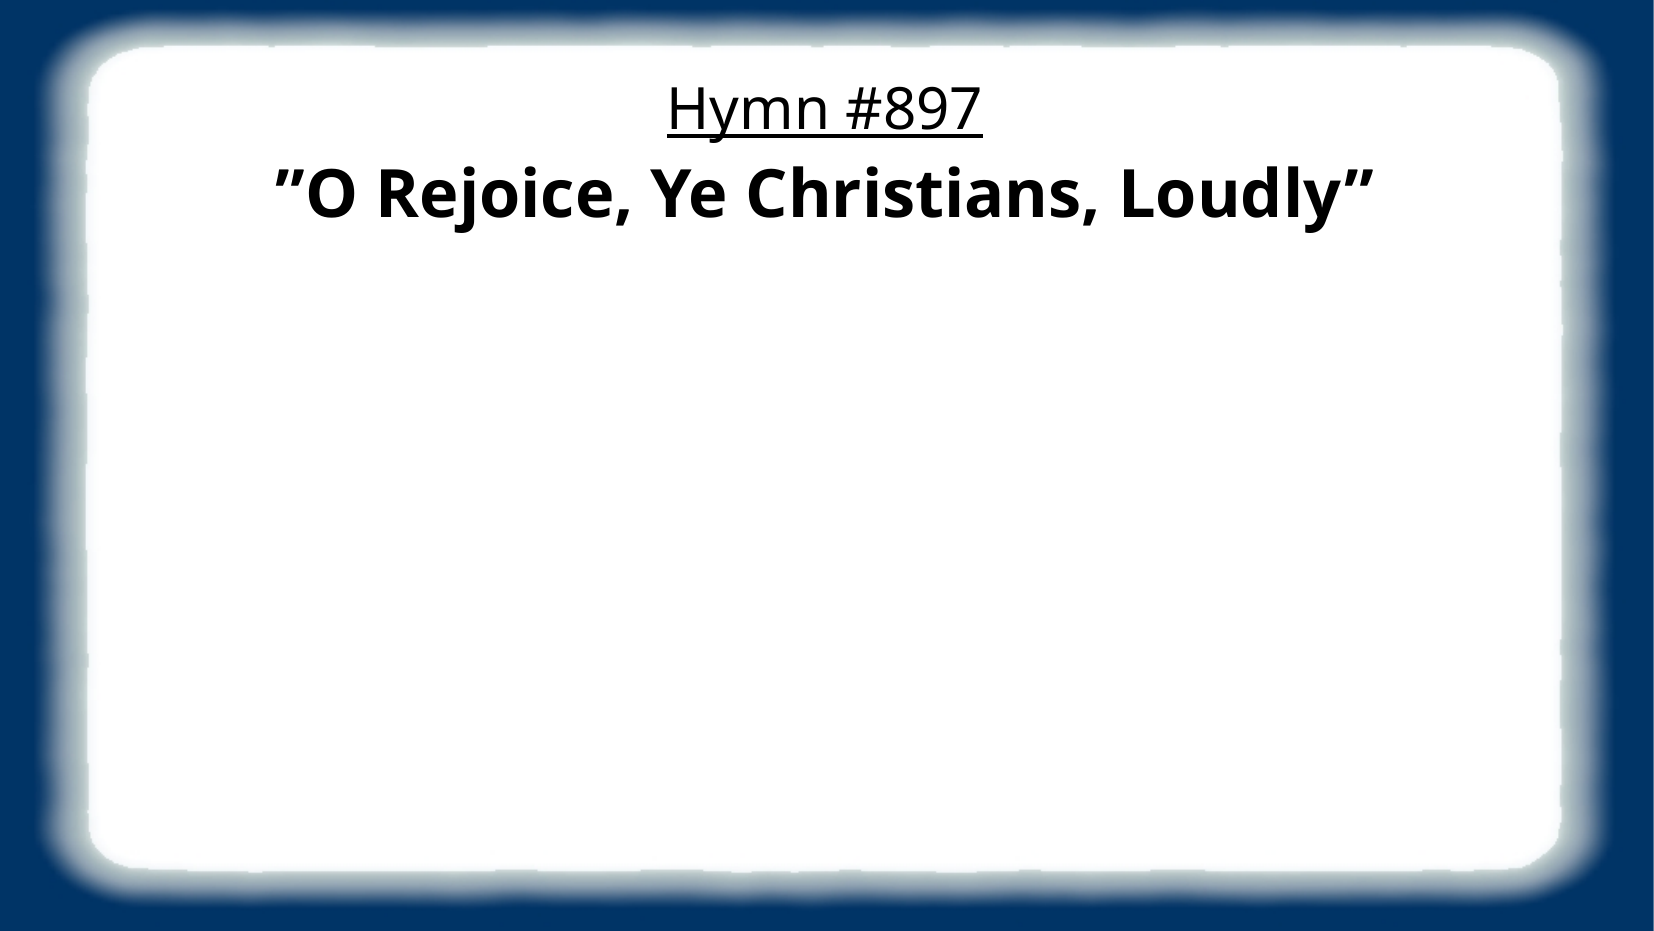

Hymn #897
”O Rejoice, Ye Christians, Loudly”